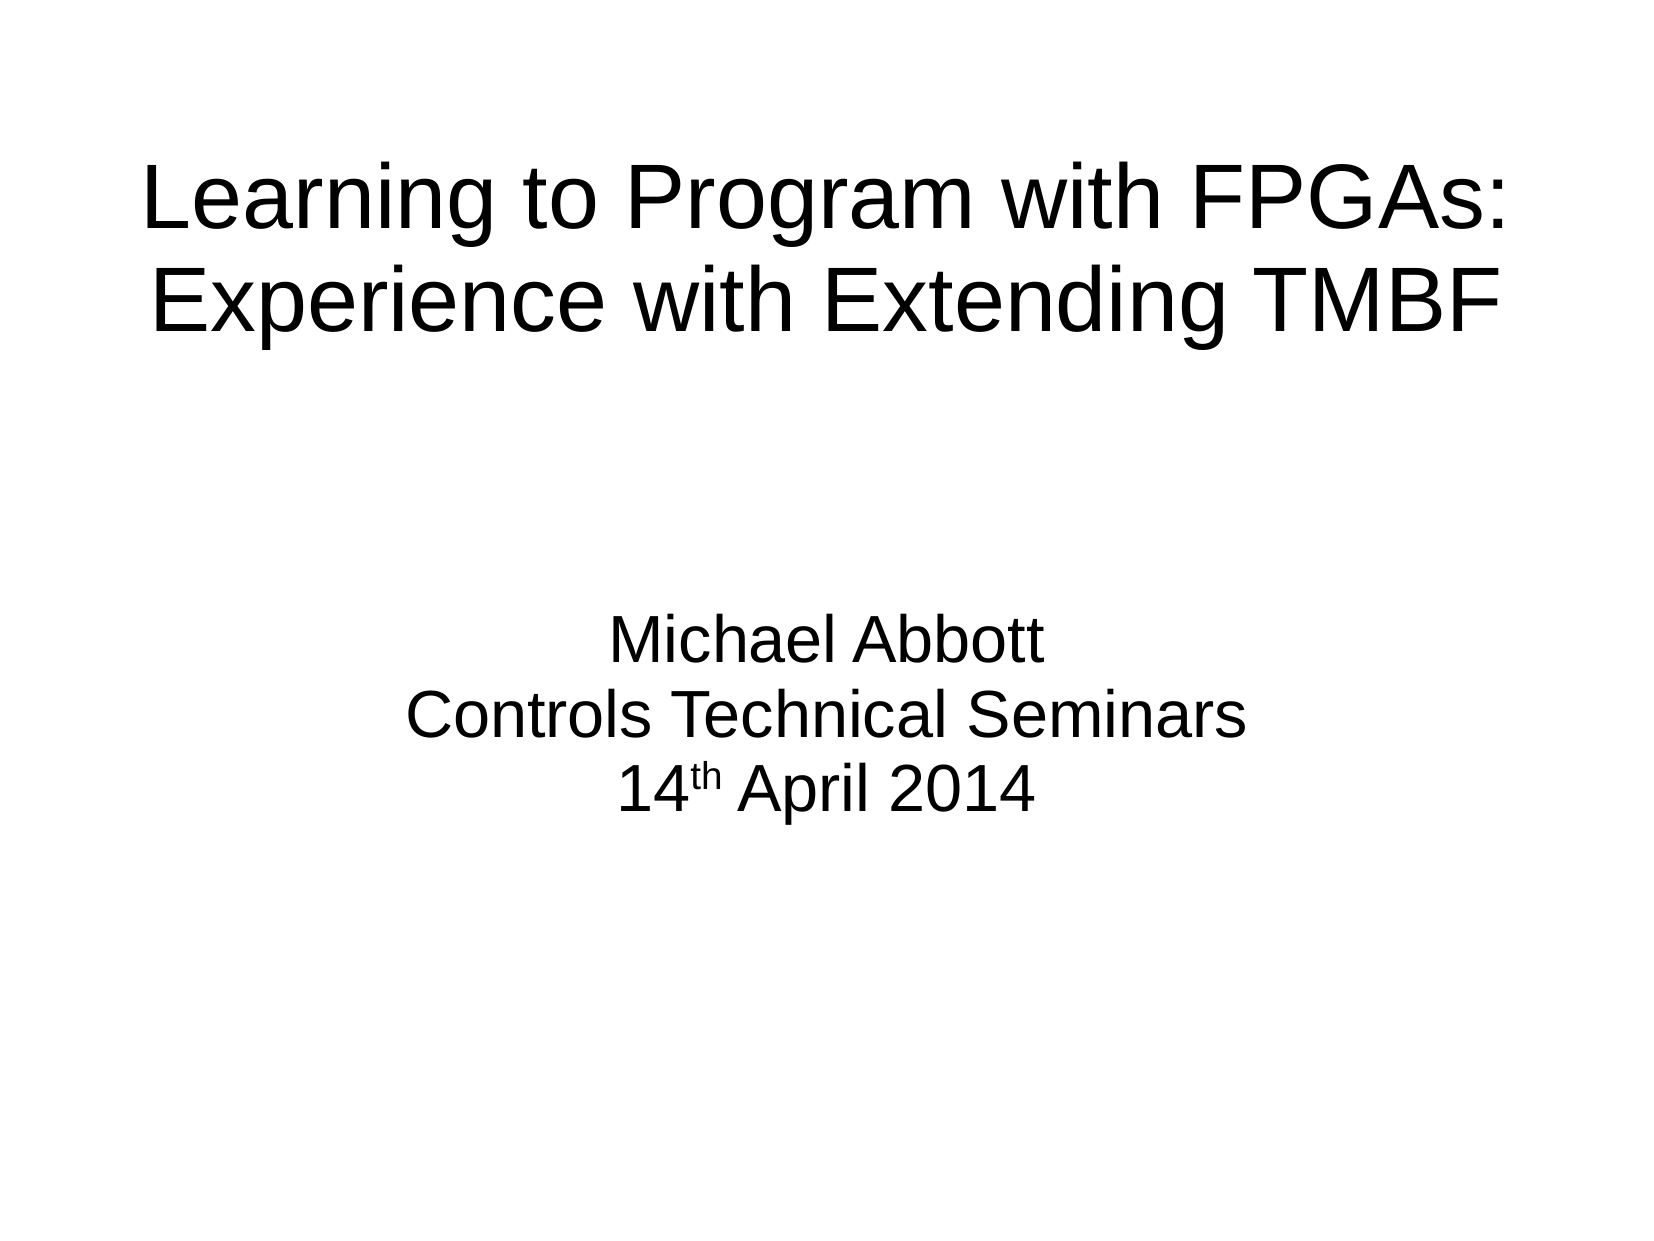

# Learning to Program with FPGAs: Experience with Extending TMBF
Michael Abbott
Controls Technical Seminars
14th April 2014